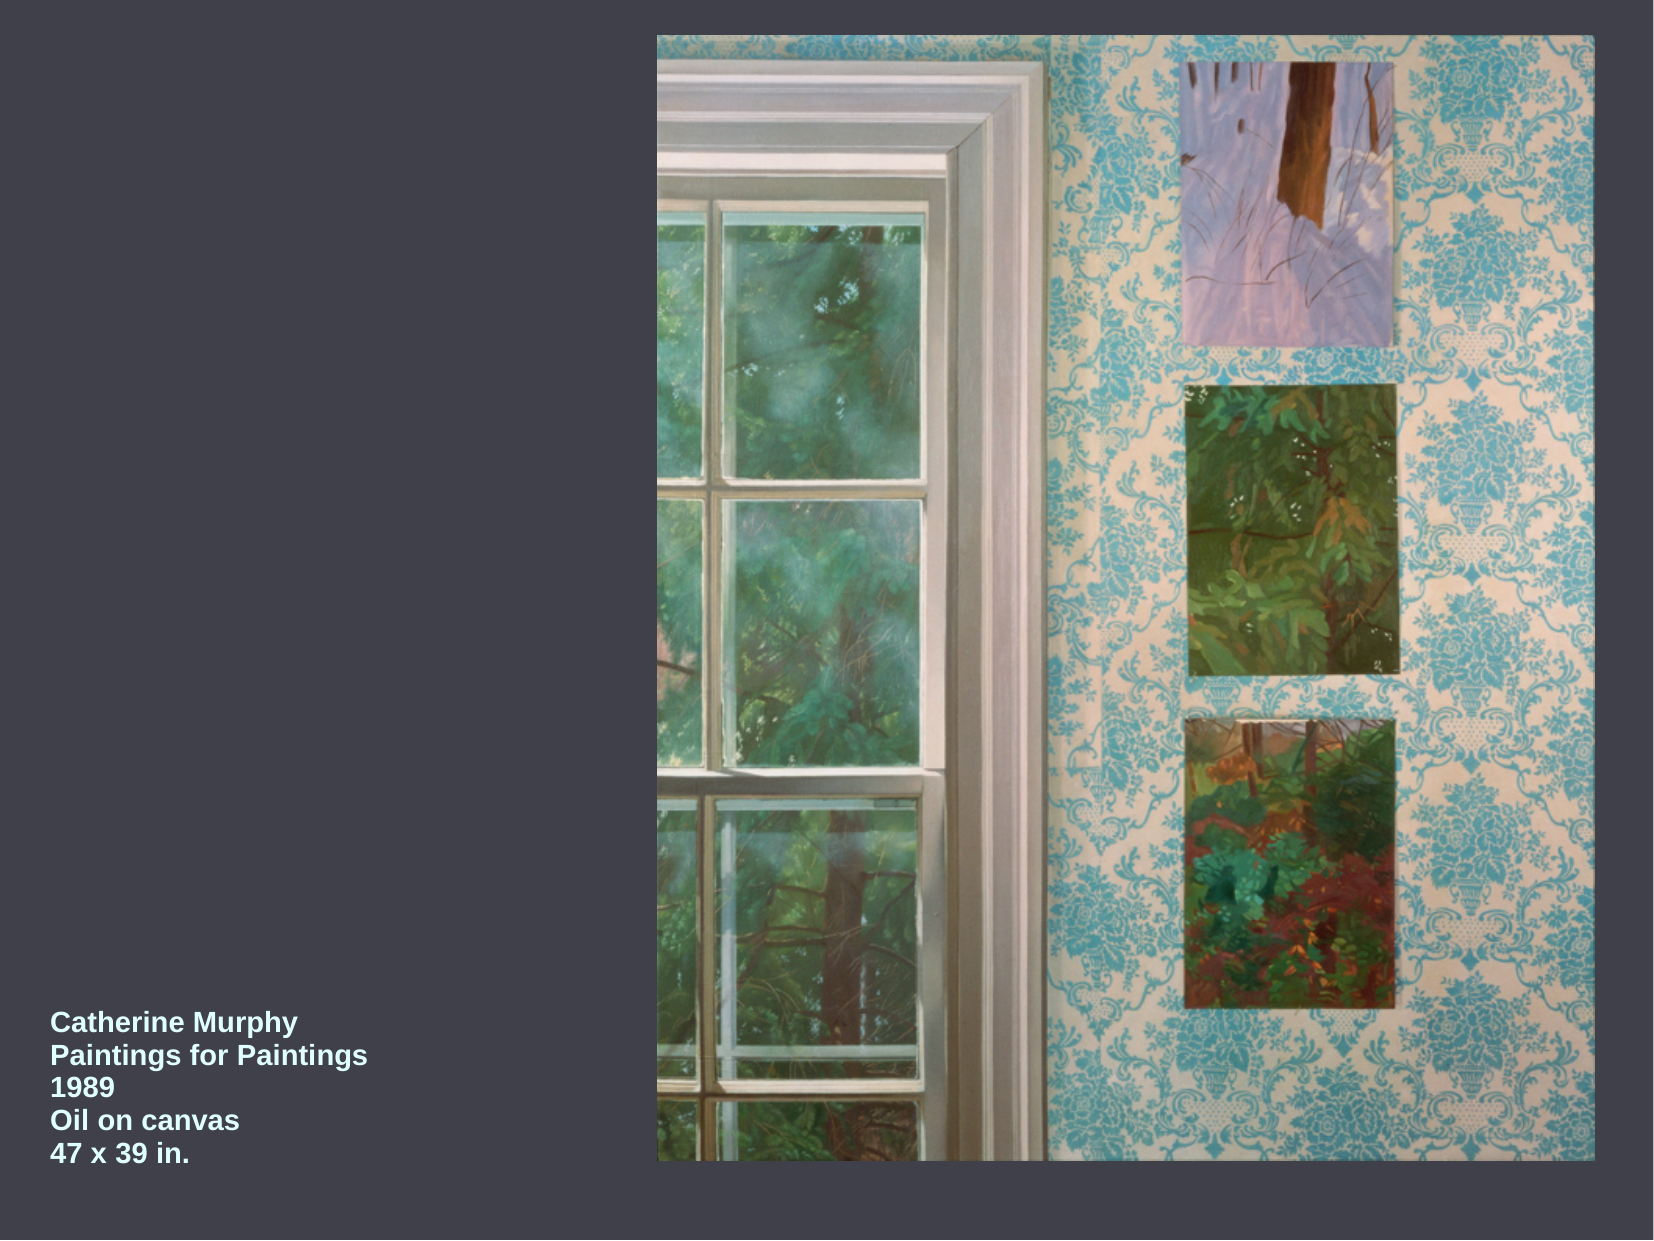

#
Catherine Murphy
Paintings for Paintings
1989
Oil on canvas
47 x 39 in.